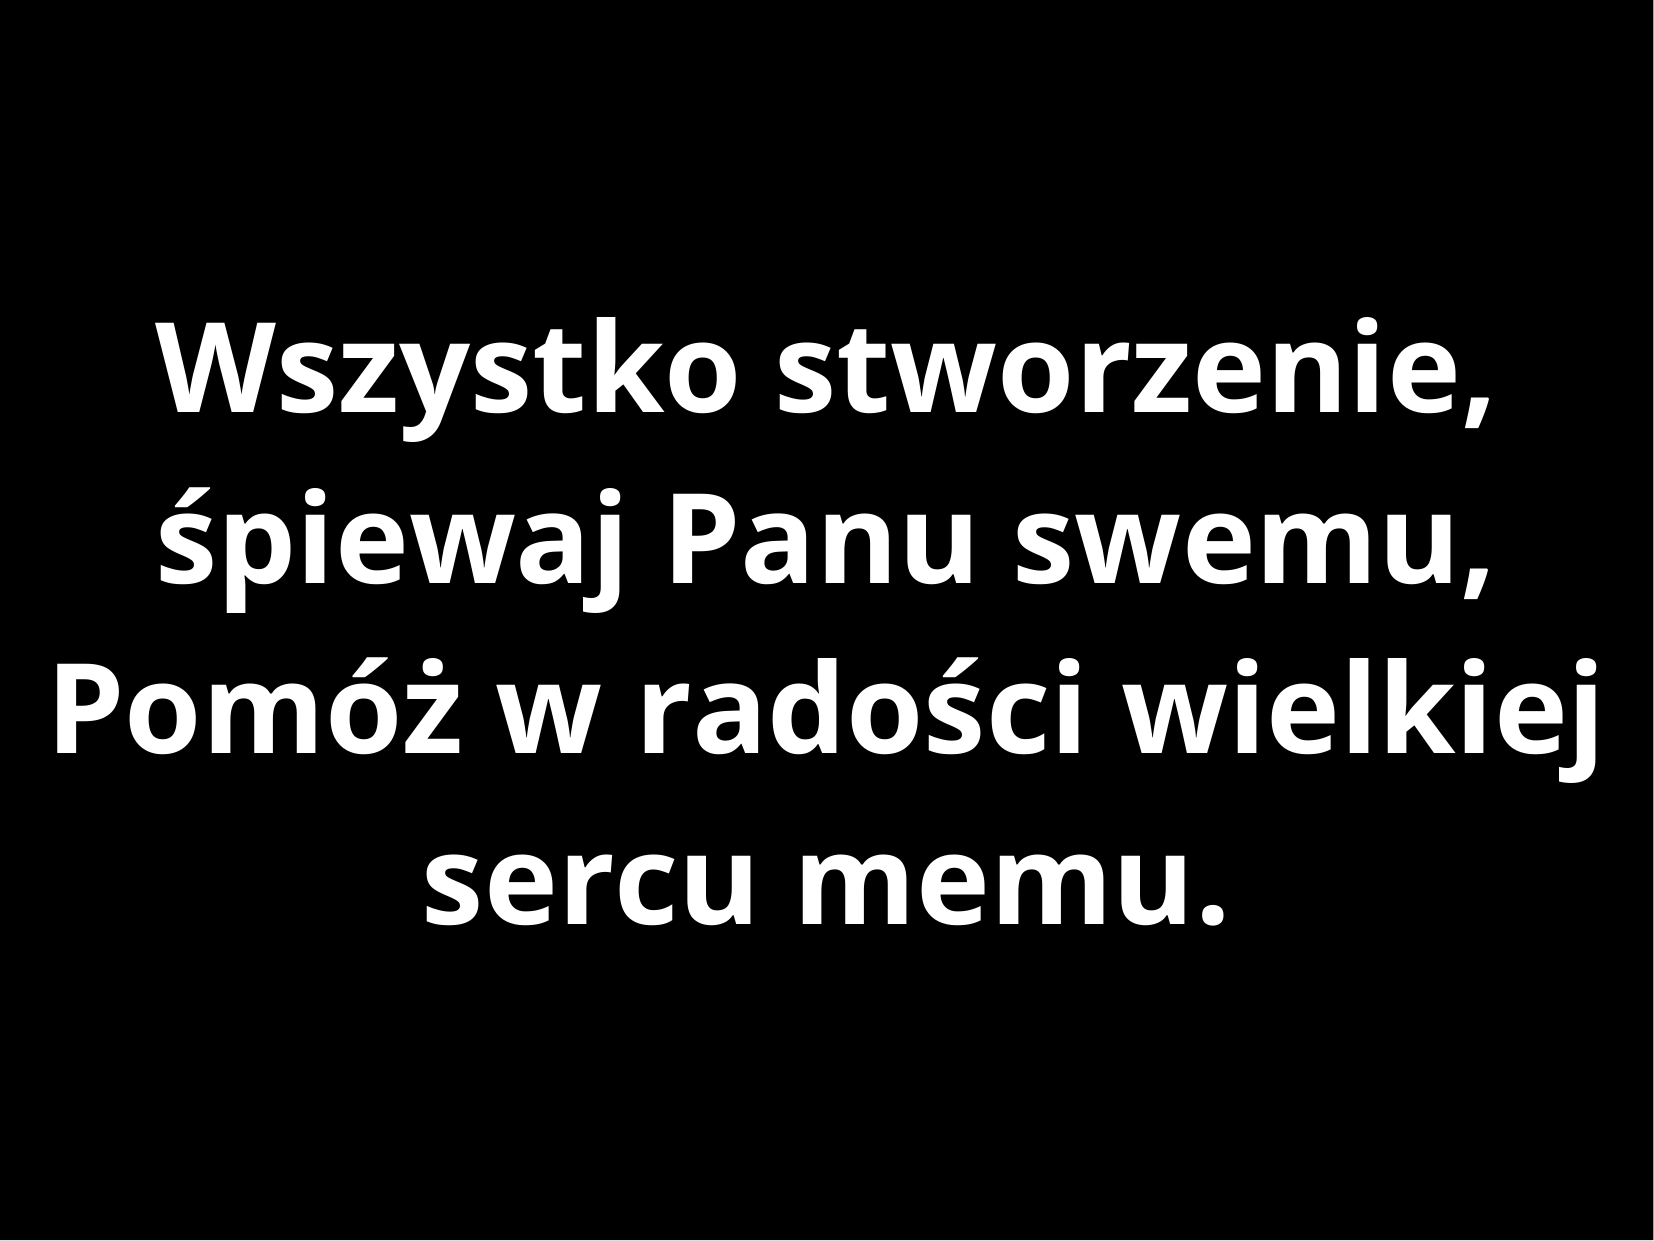

# Wszystko stworzenie, śpiewaj Panu swemu, Pomóż w radości wielkiej sercu memu.